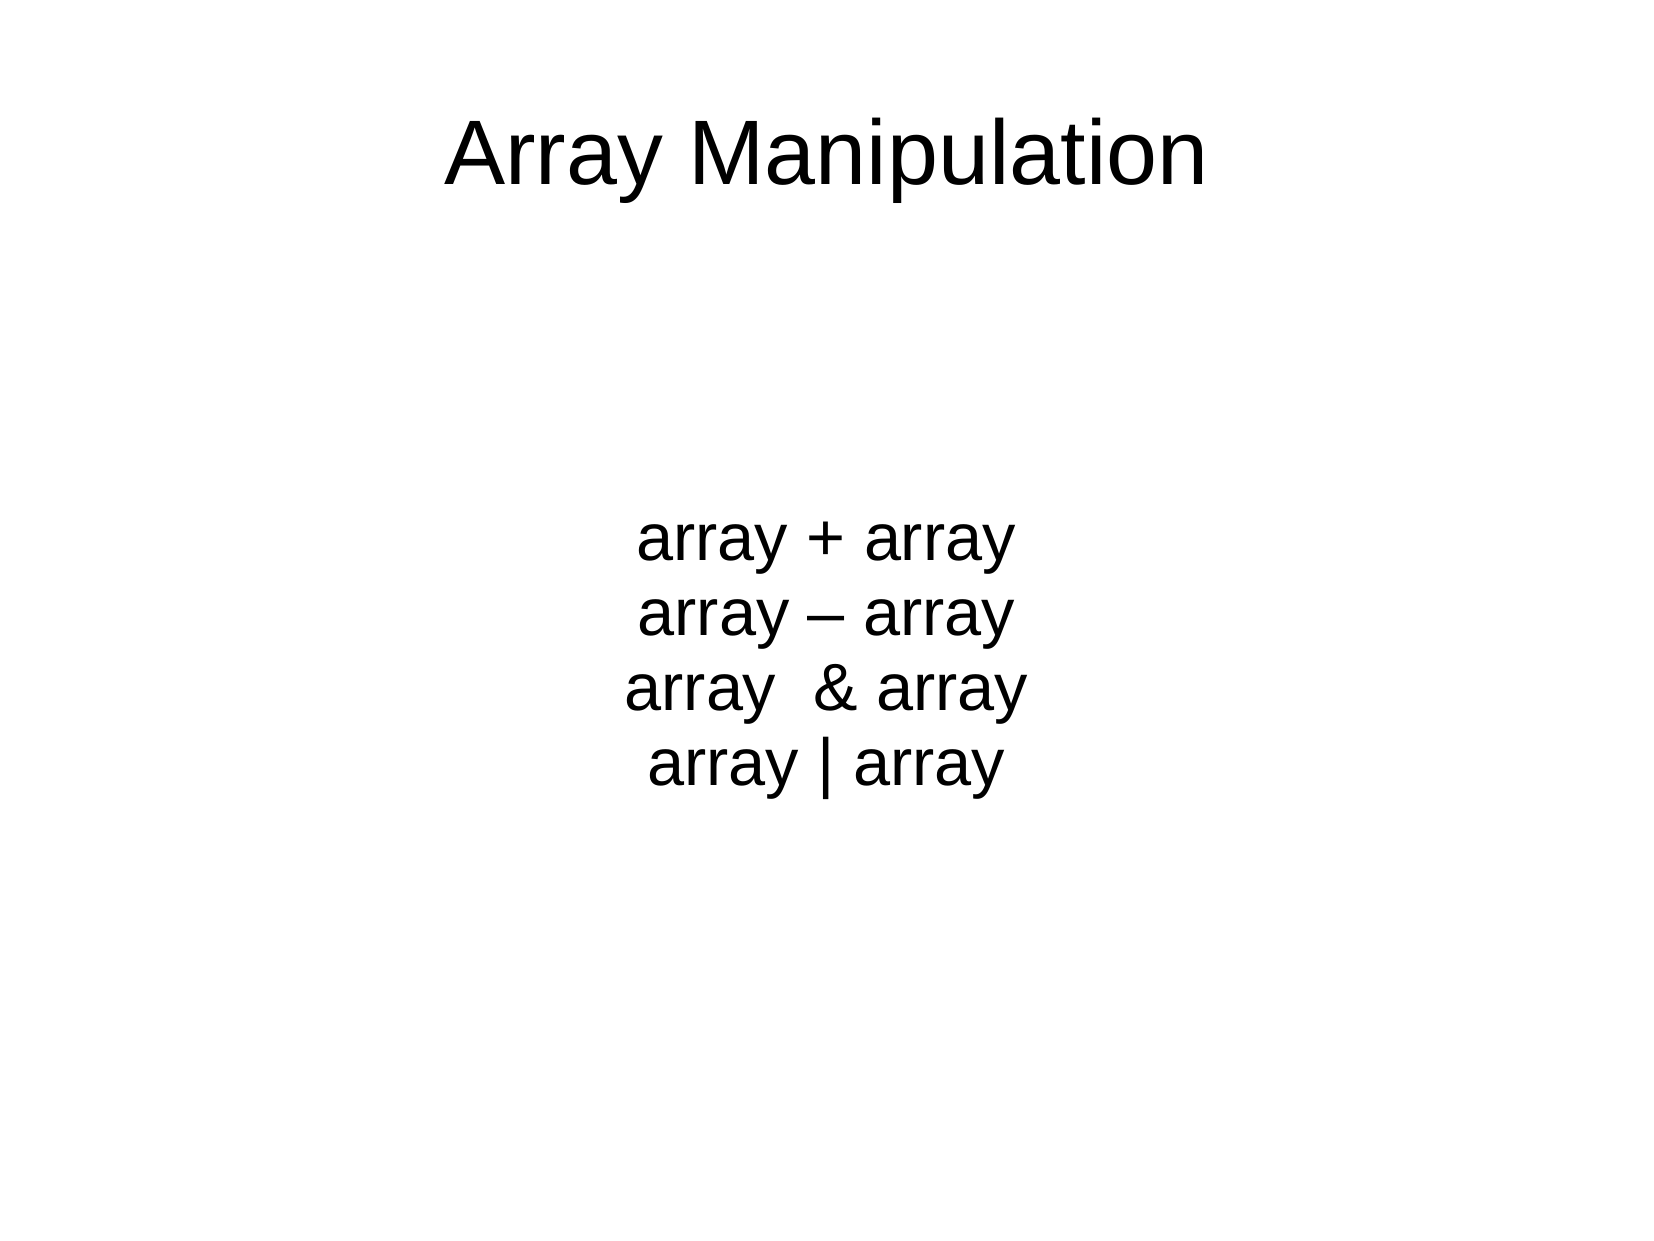

# Array Manipulation
array + array
array – array
array & array
array | array